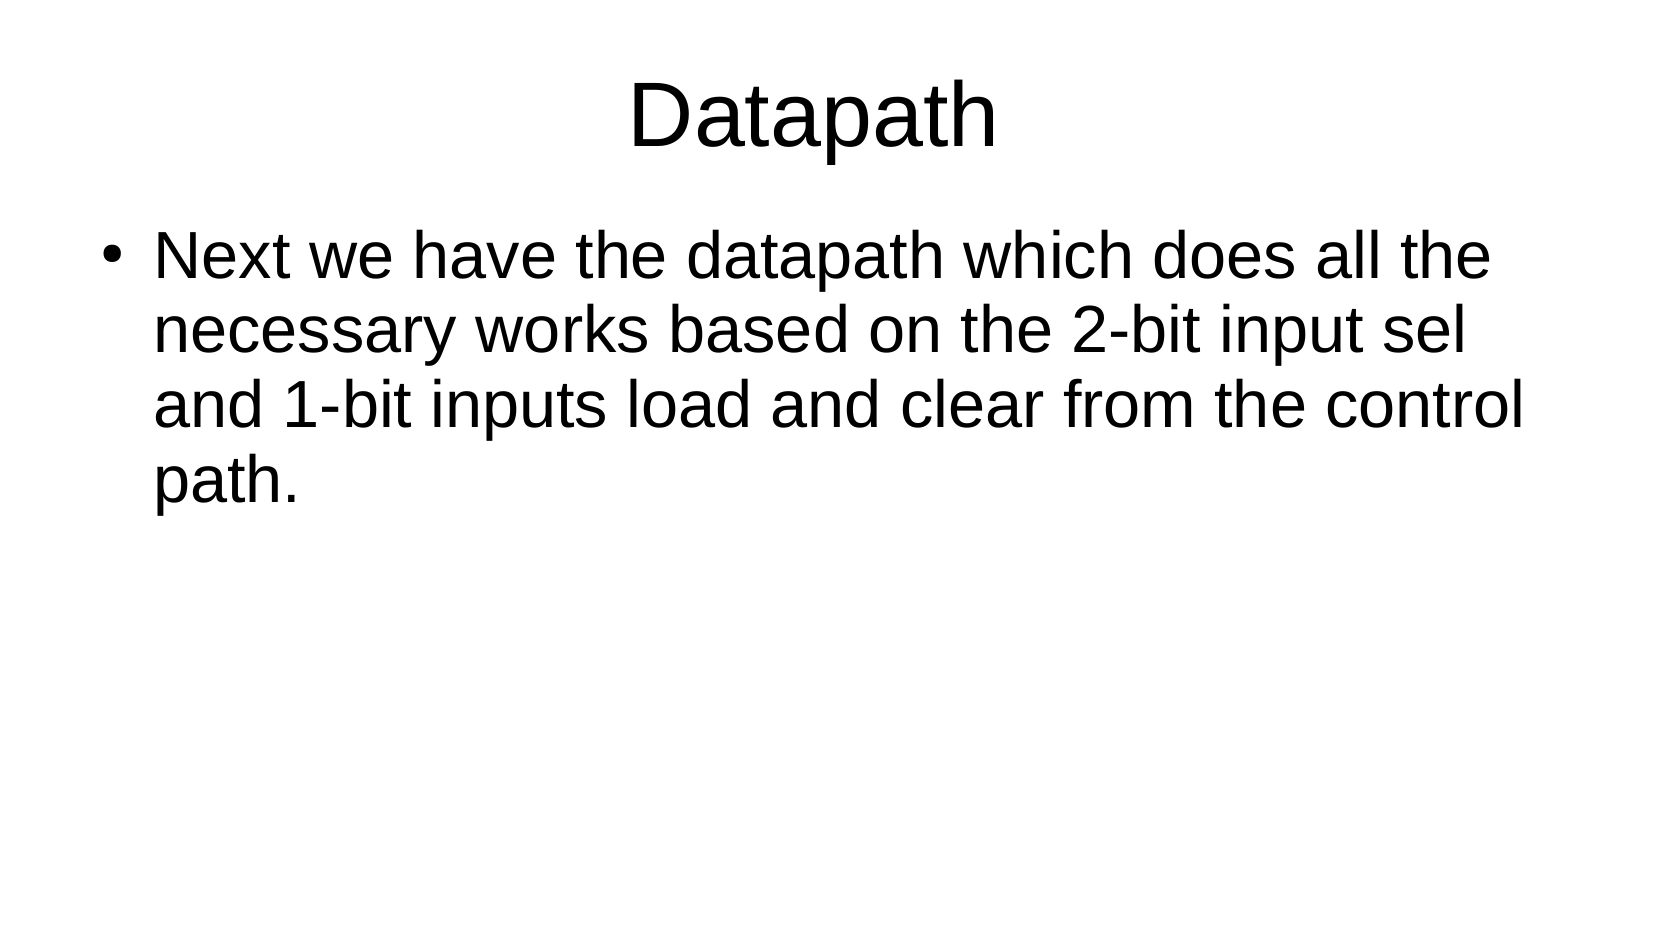

# Datapath
Next we have the datapath which does all the necessary works based on the 2-bit input sel and 1-bit inputs load and clear from the control path.